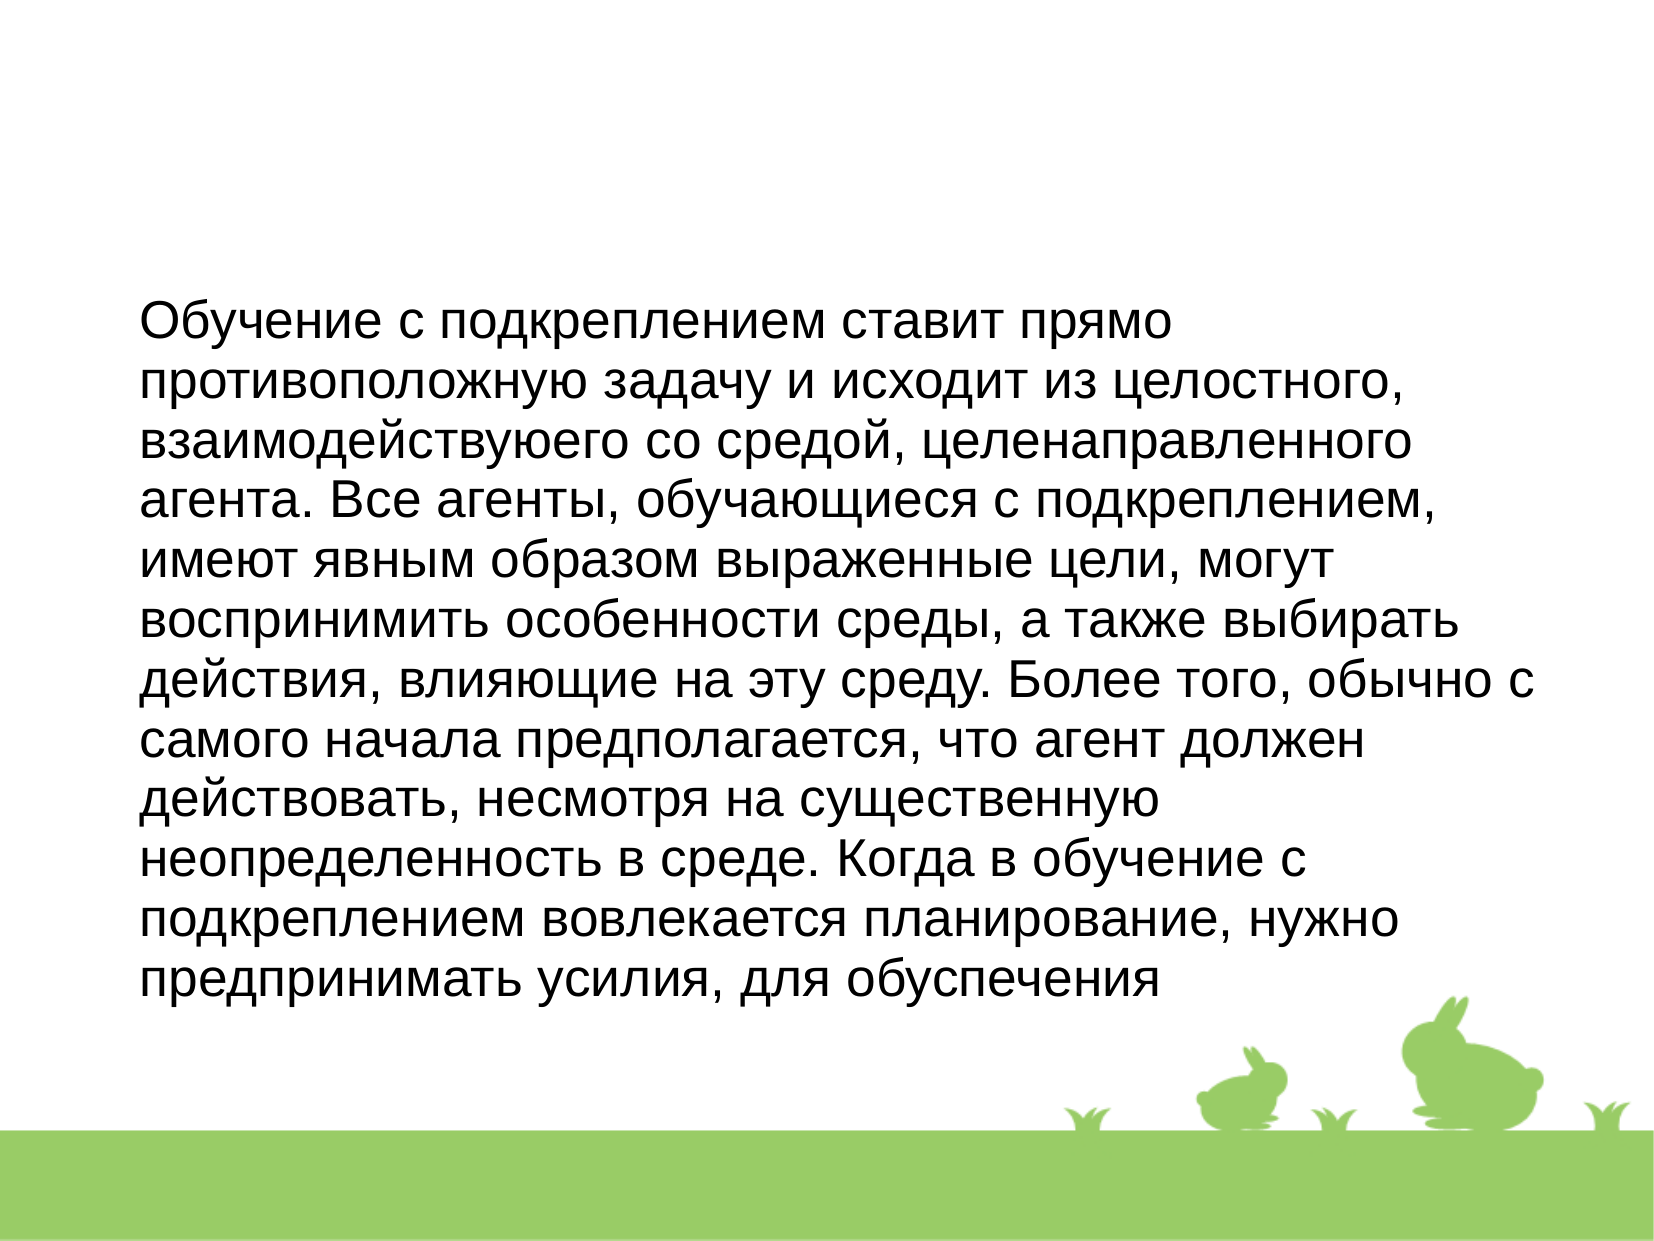

#
Обучение с подкреплением ставит прямо противоположную задачу и исходит из целостного, взаимодействуюего со средой, целенаправленного агента. Все агенты, обучающиеся с подкреплением, имеют явным образом выраженные цели, могут воспринимить особенности среды, а также выбирать действия, влияющие на эту среду. Более того, обычно с самого начала предполагается, что агент должен действовать, несмотря на существенную неопределенность в среде. Когда в обучение с подкреплением вовлекается планирование, нужно предпринимать усилия, для обуспечения